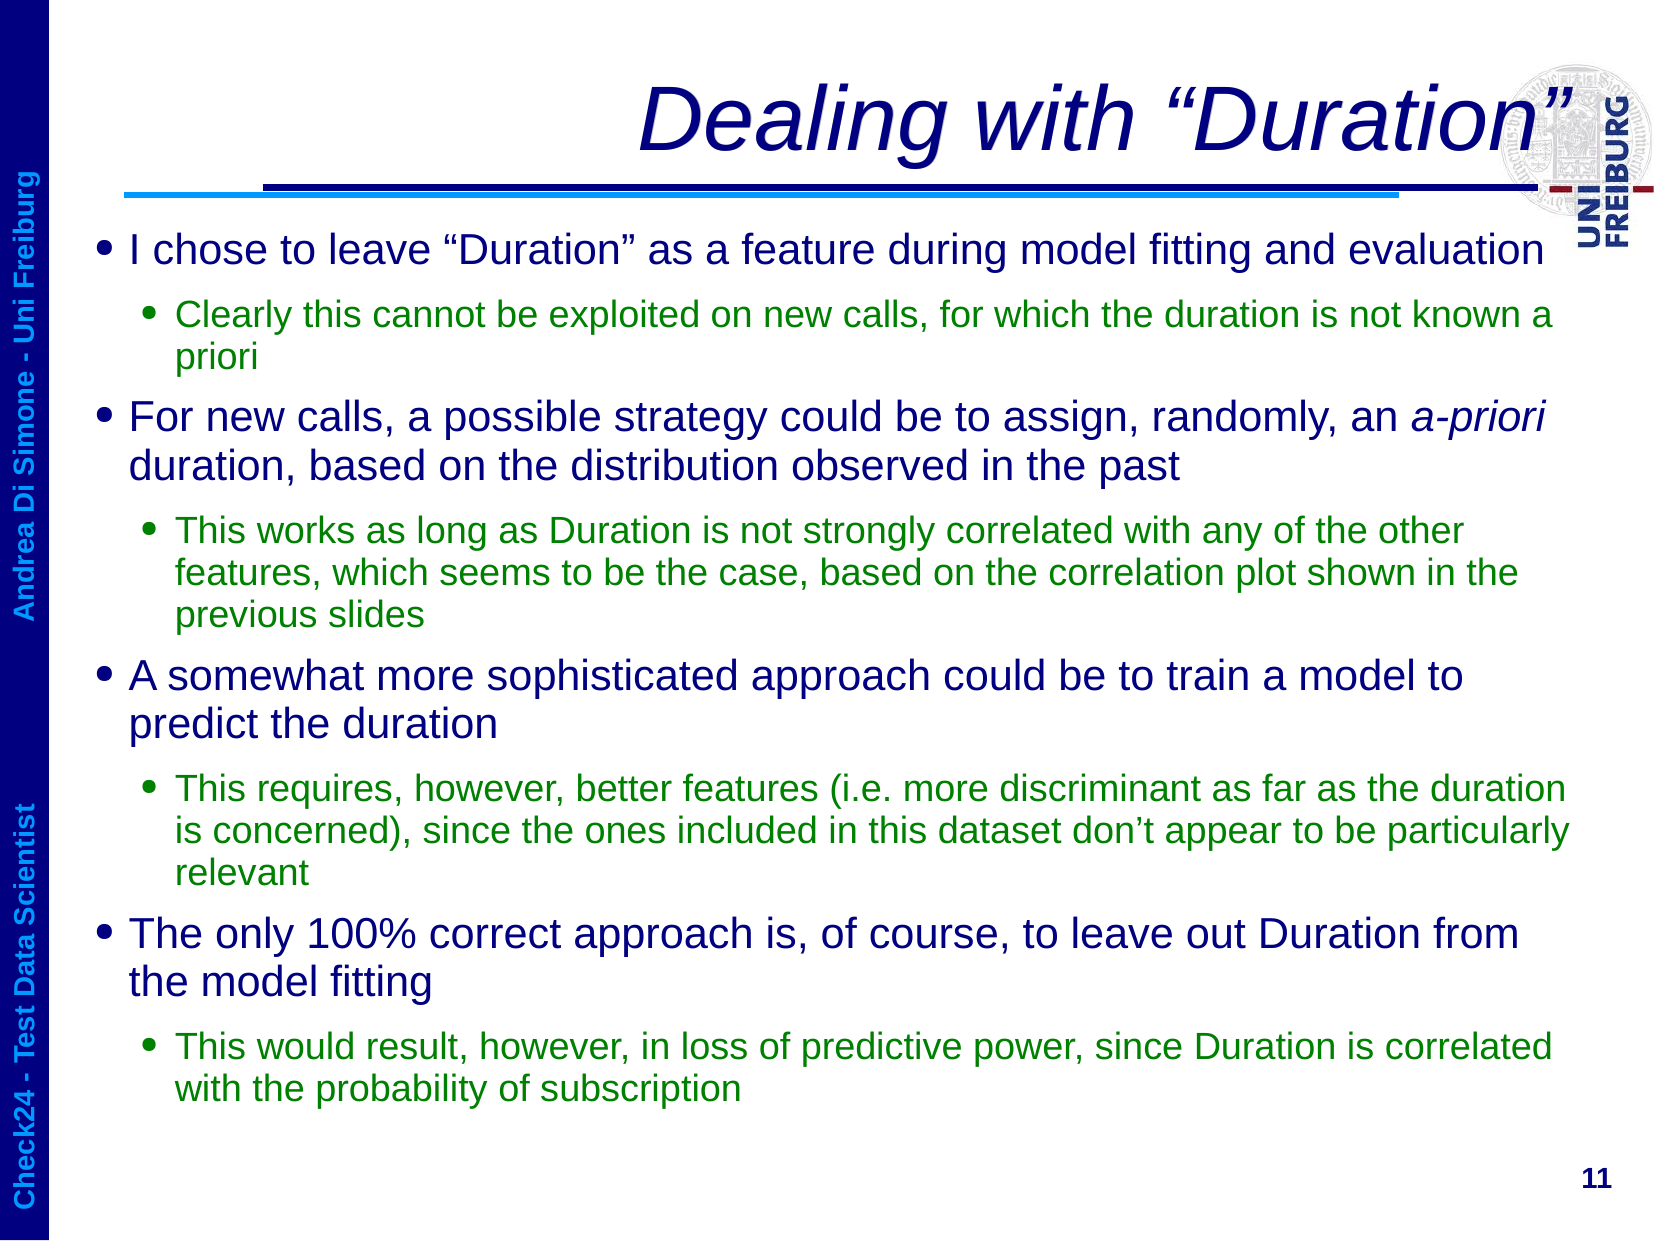

# Dealing with “Duration”
I chose to leave “Duration” as a feature during model fitting and evaluation
Clearly this cannot be exploited on new calls, for which the duration is not known a priori
For new calls, a possible strategy could be to assign, randomly, an a-priori duration, based on the distribution observed in the past
This works as long as Duration is not strongly correlated with any of the other features, which seems to be the case, based on the correlation plot shown in the previous slides
A somewhat more sophisticated approach could be to train a model to predict the duration
This requires, however, better features (i.e. more discriminant as far as the duration is concerned), since the ones included in this dataset don’t appear to be particularly relevant
The only 100% correct approach is, of course, to leave out Duration from the model fitting
This would result, however, in loss of predictive power, since Duration is correlated with the probability of subscription
Andrea Di Simone - Uni Freiburg
Check24 - Test Data Scientist
11